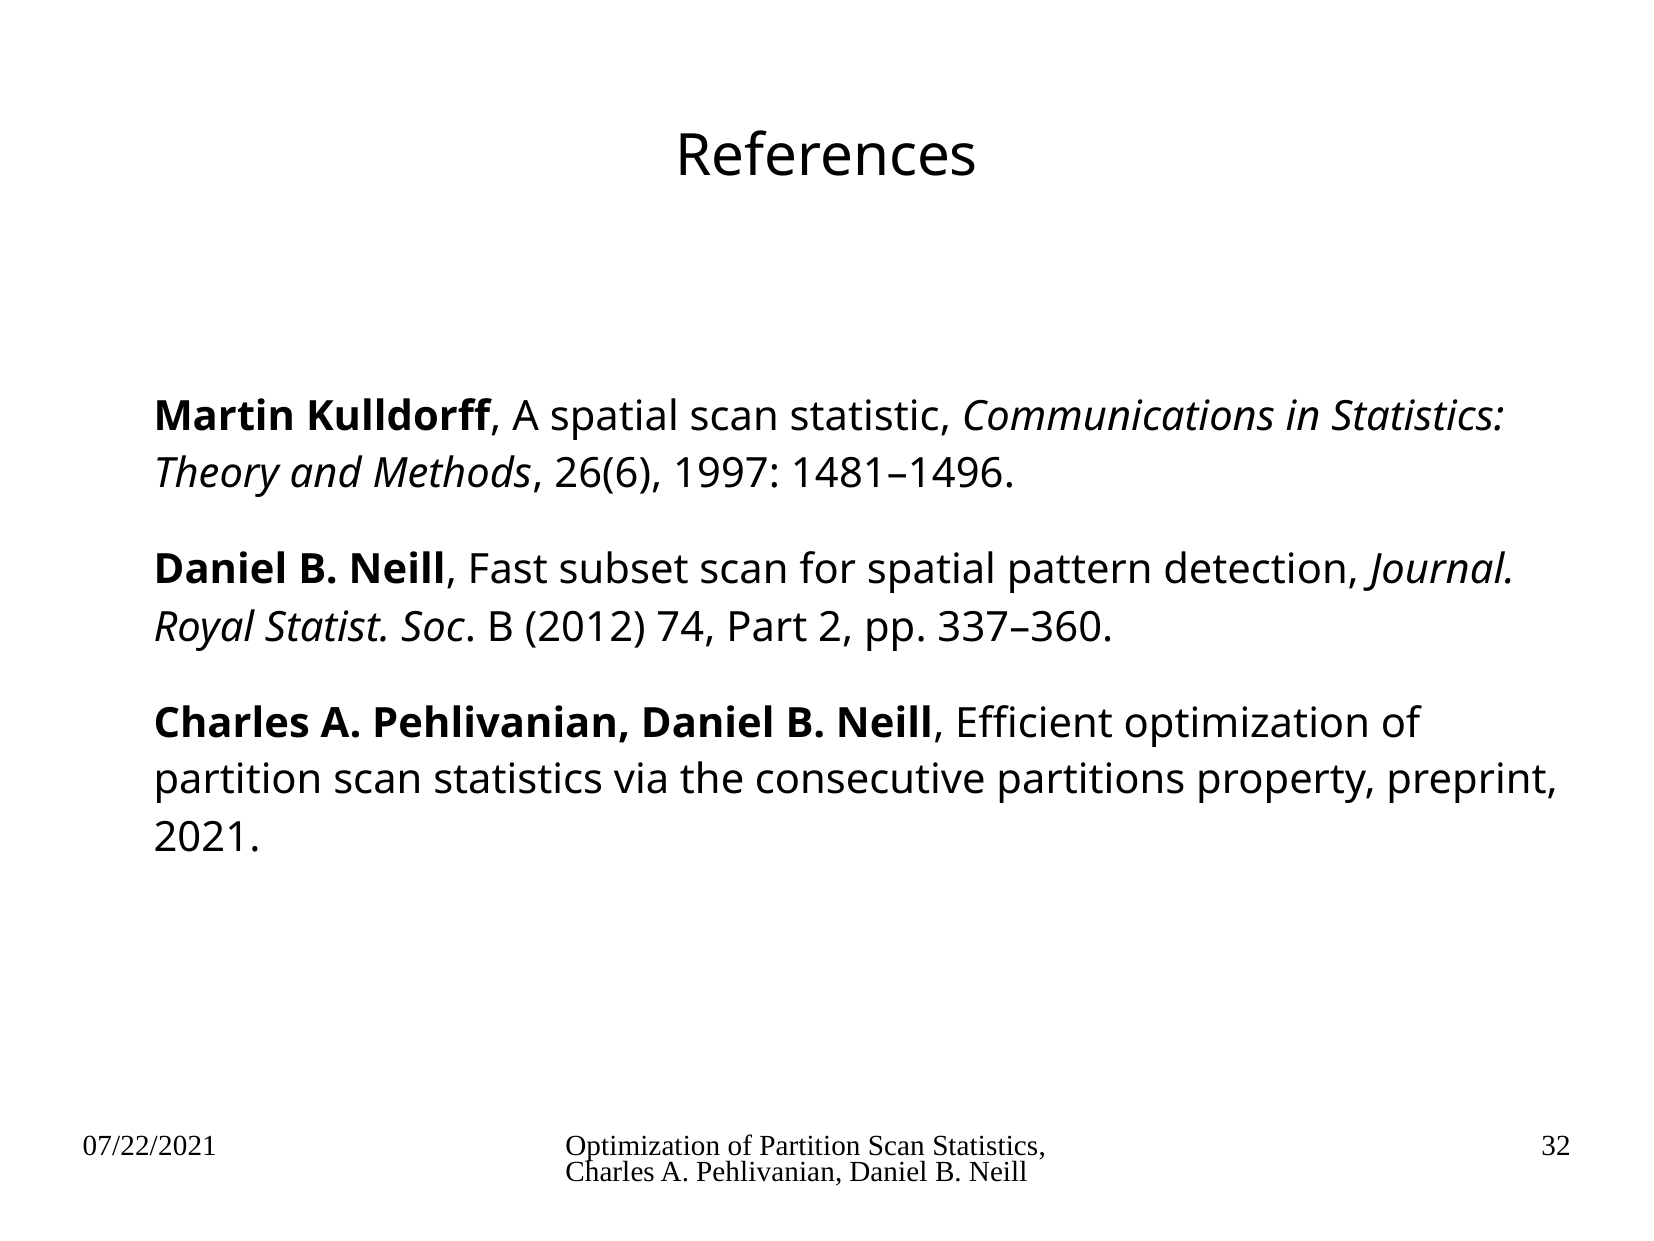

# References
Martin Kulldorff, A spatial scan statistic, Communications in Statistics: Theory and Methods, 26(6), 1997: 1481–1496.
Daniel B. Neill, Fast subset scan for spatial pattern detection, Journal. Royal Statist. Soc. B (2012) 74, Part 2, pp. 337–360.
Charles A. Pehlivanian, Daniel B. Neill, Efficient optimization of partition scan statistics via the consecutive partitions property, preprint, 2021.
07/22/2021
Optimization of Partition Scan Statistics, Charles A. Pehlivanian, Daniel B. Neill
32